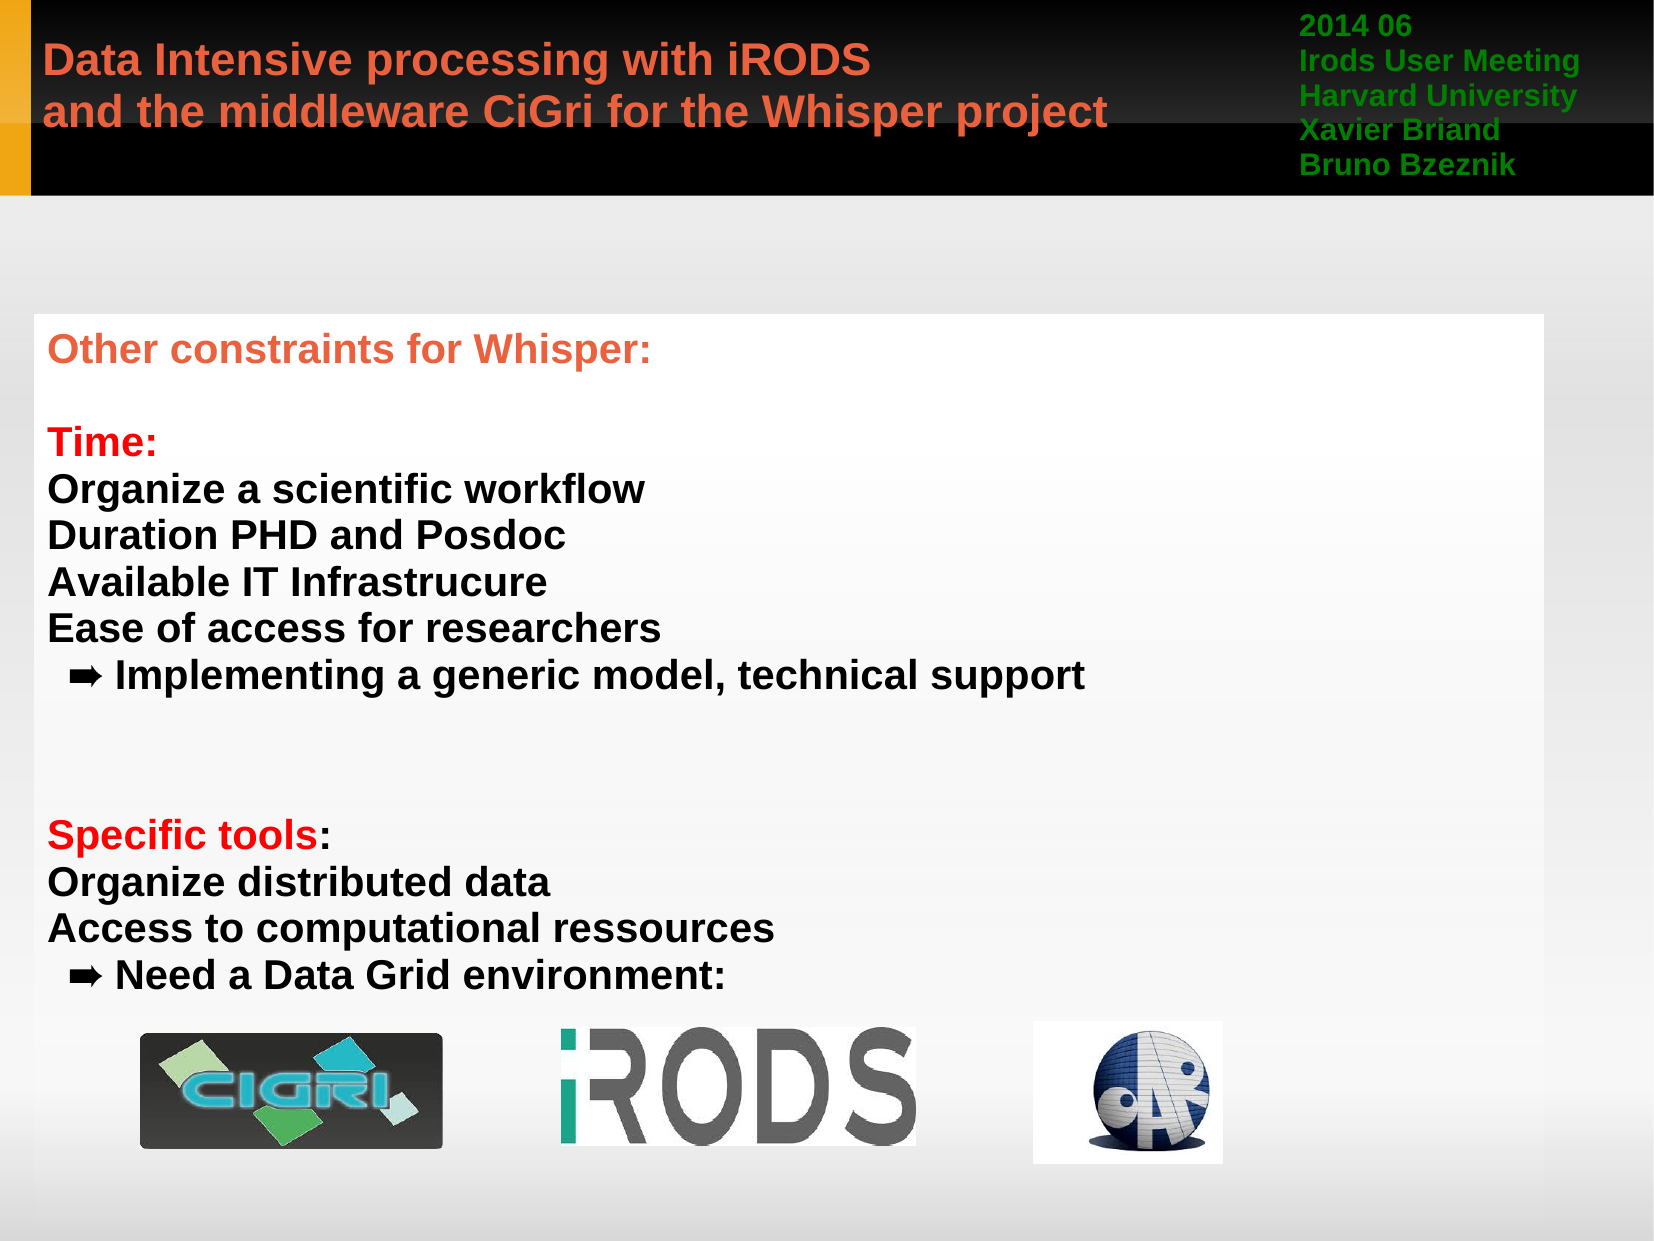

2014 06
Irods User Meeting
Harvard University
Xavier Briand
Bruno Bzeznik
 Data Intensive processing with iRODS
 and the middleware CiGri for the Whisper project
# Other constraints for Whisper:
Time:
Organize a scientific workflow
Duration PHD and Posdoc
Available IT Infrastrucure
Ease of access for researchers
 à Implementing a generic model, technical support
Specific tools:
Organize distributed data
Access to computational ressources
 à Need a Data Grid environment: